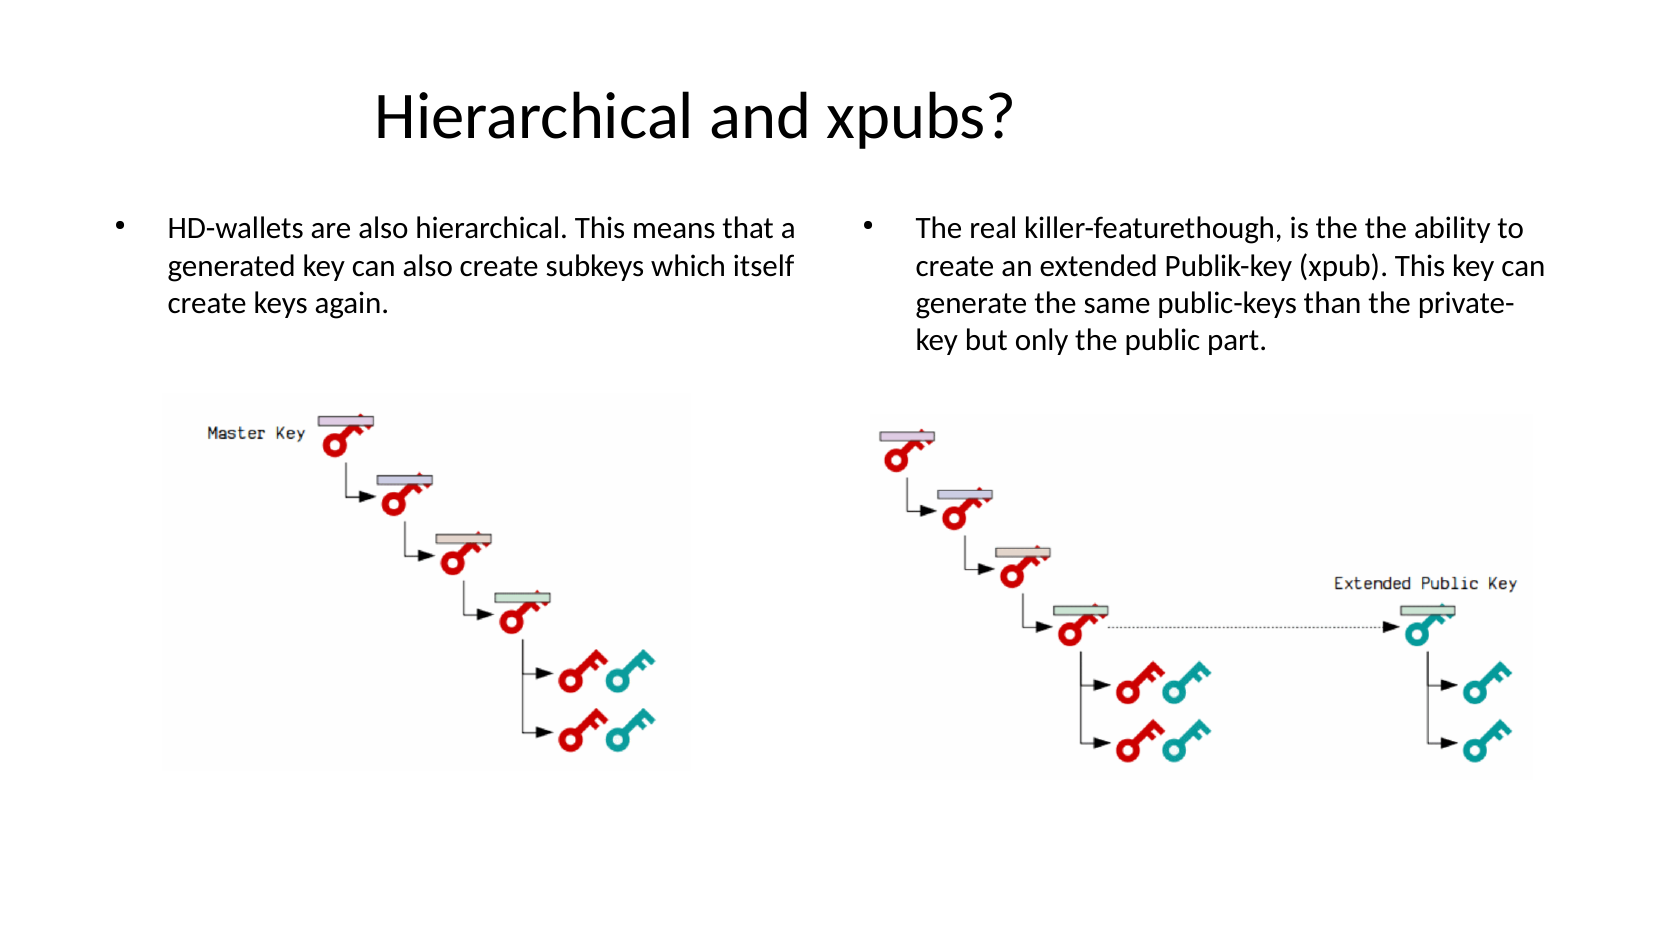

# Hierarchical and xpubs?
HD-wallets are also hierarchical. This means that a generated key can also create subkeys which itself create keys again.
The real killer-featurethough, is the the ability to create an extended Publik-key (xpub). This key can generate the same public-keys than the private-key but only the public part.